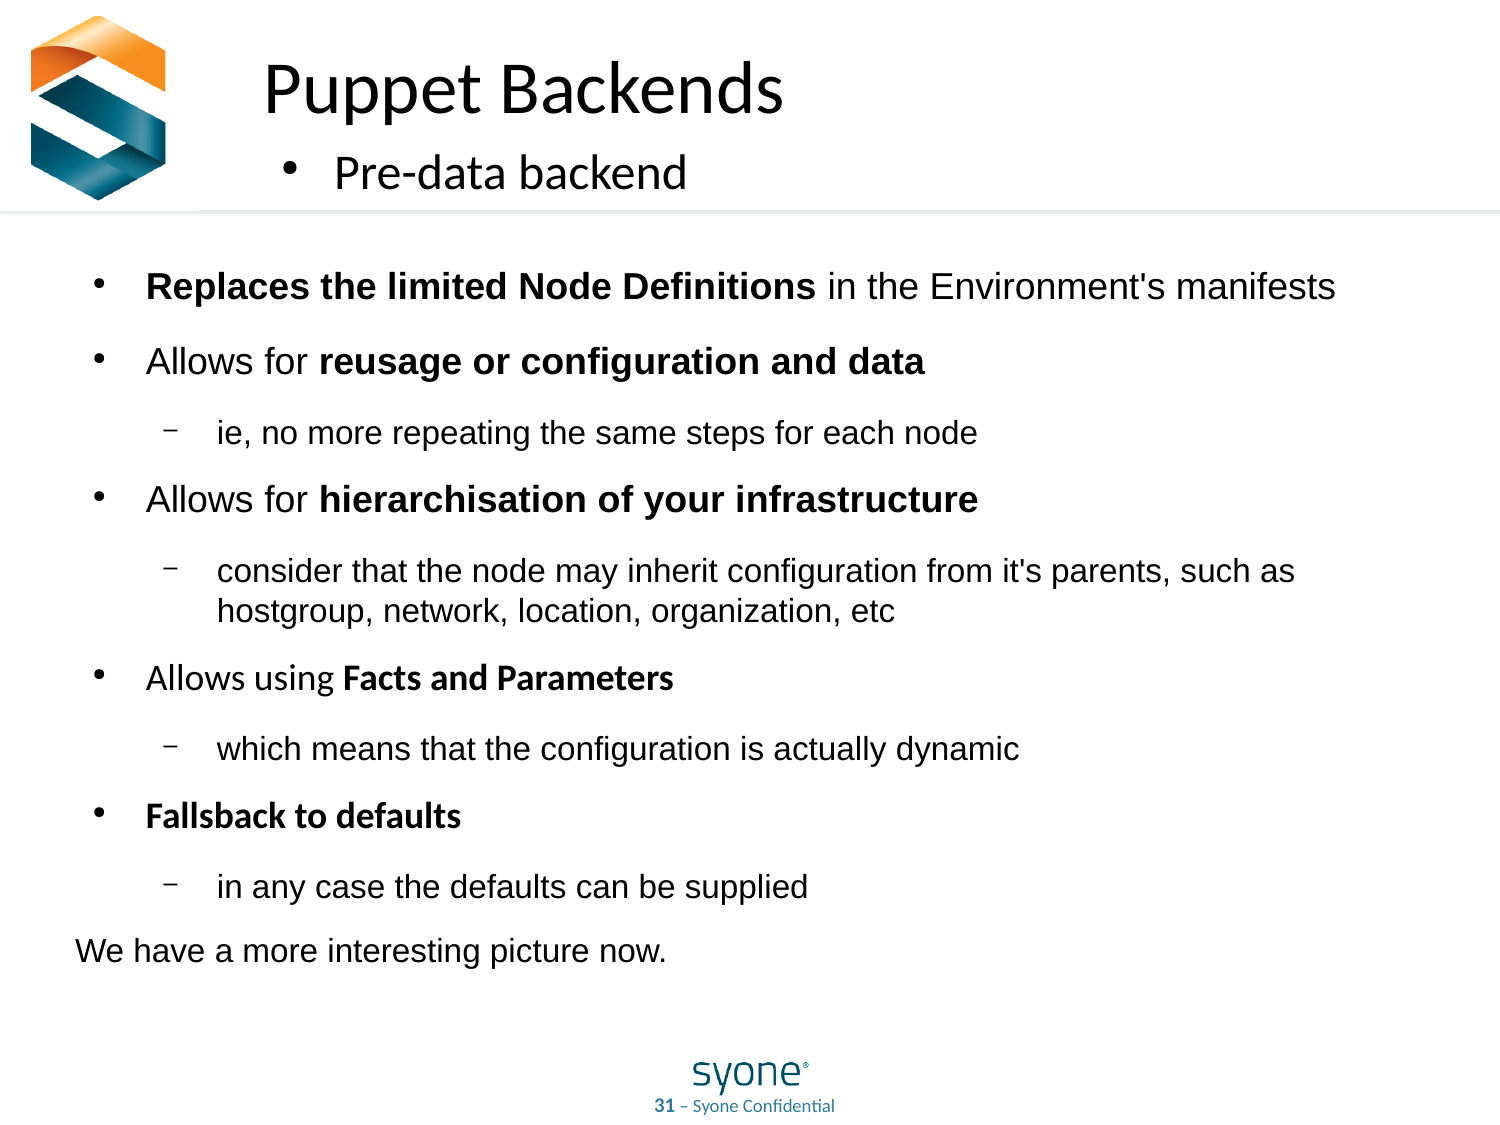

# Puppet Backends
Pre-data backend
Replaces the limited Node Definitions in the Environment's manifests
Allows for reusage or configuration and data
ie, no more repeating the same steps for each node
Allows for hierarchisation of your infrastructure
consider that the node may inherit configuration from it's parents, such as hostgroup, network, location, organization, etc
Allows using Facts and Parameters
which means that the configuration is actually dynamic
Fallsback to defaults
in any case the defaults can be supplied
We have a more interesting picture now.